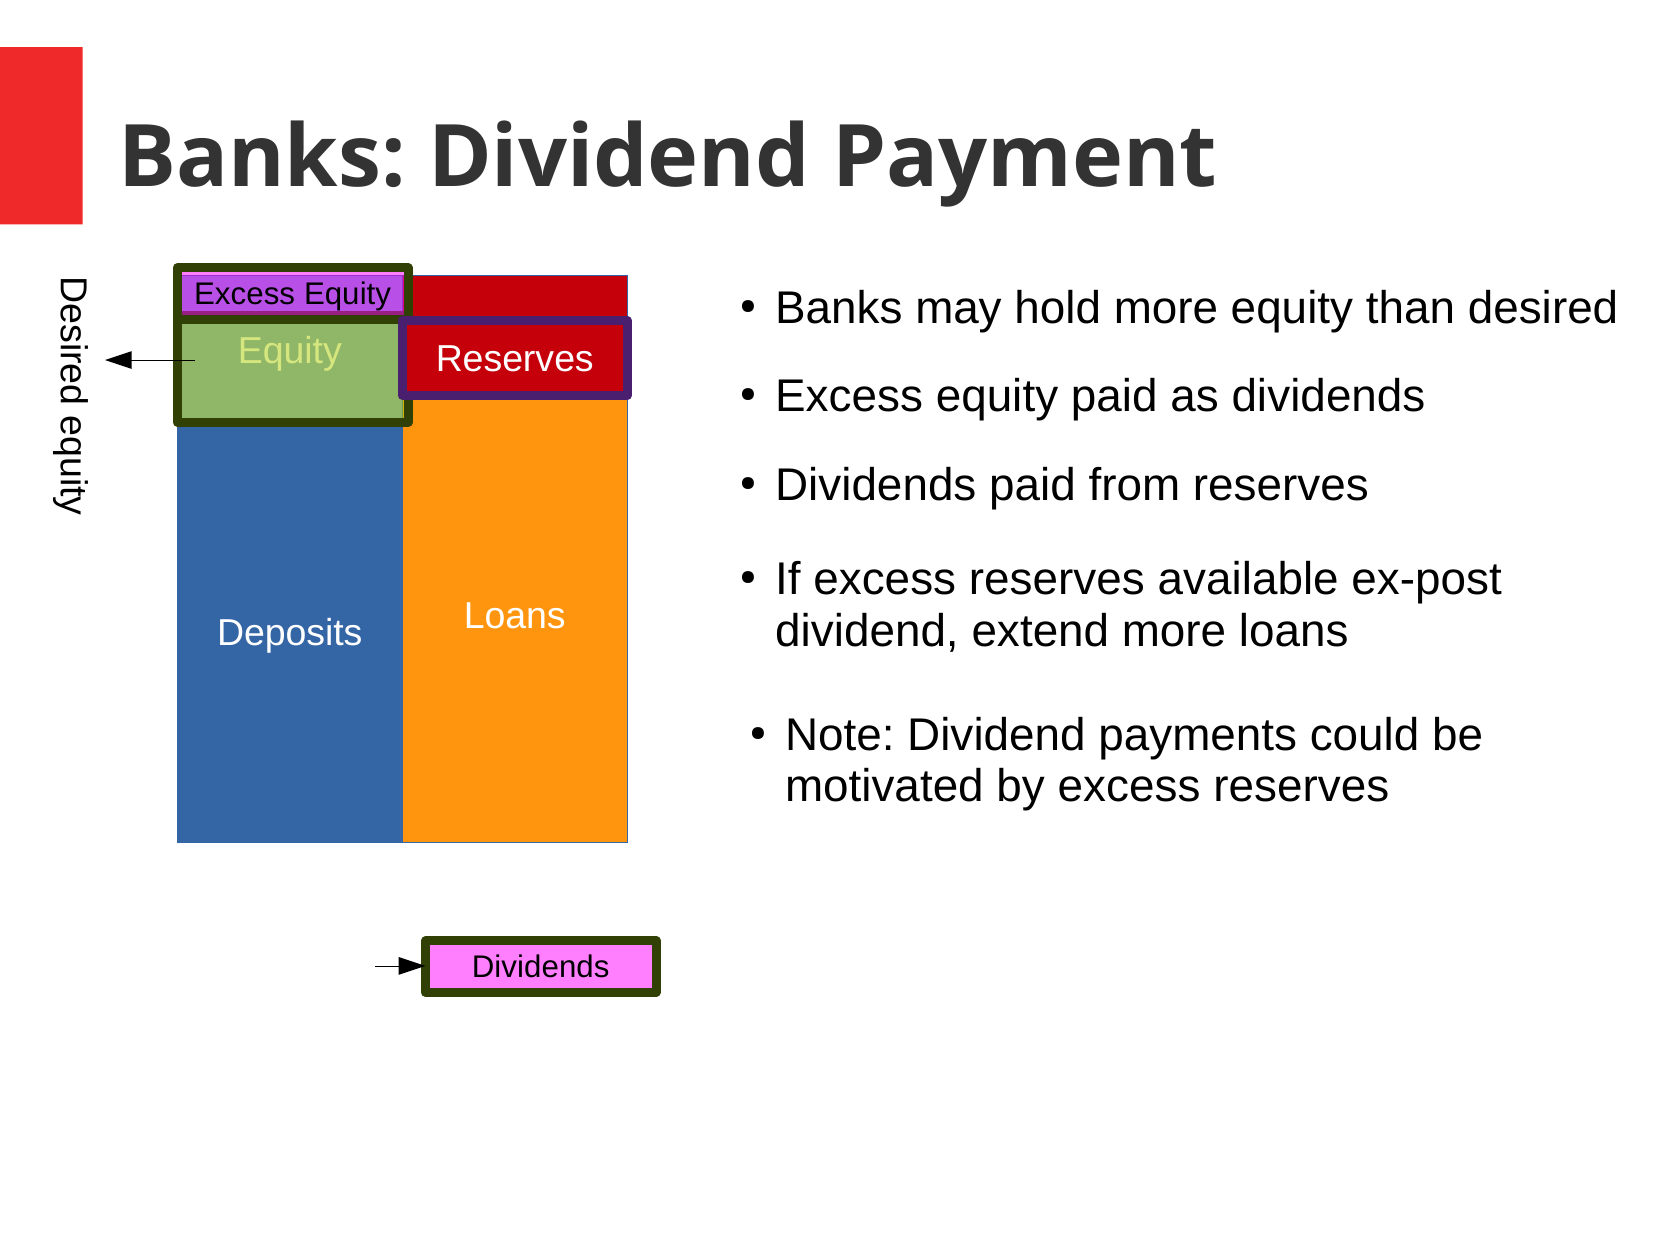

# Banks: Dividend Payment
Excess Equity
Banks may hold more equity than desired
Equity
Reserves
Reserves
Excess equity paid as dividends
Loans
Desired equity
Deposits
Dividends paid from reserves
If excess reserves available ex-post dividend, extend more loans
Note: Dividend payments could be
motivated by excess reserves
Dividends